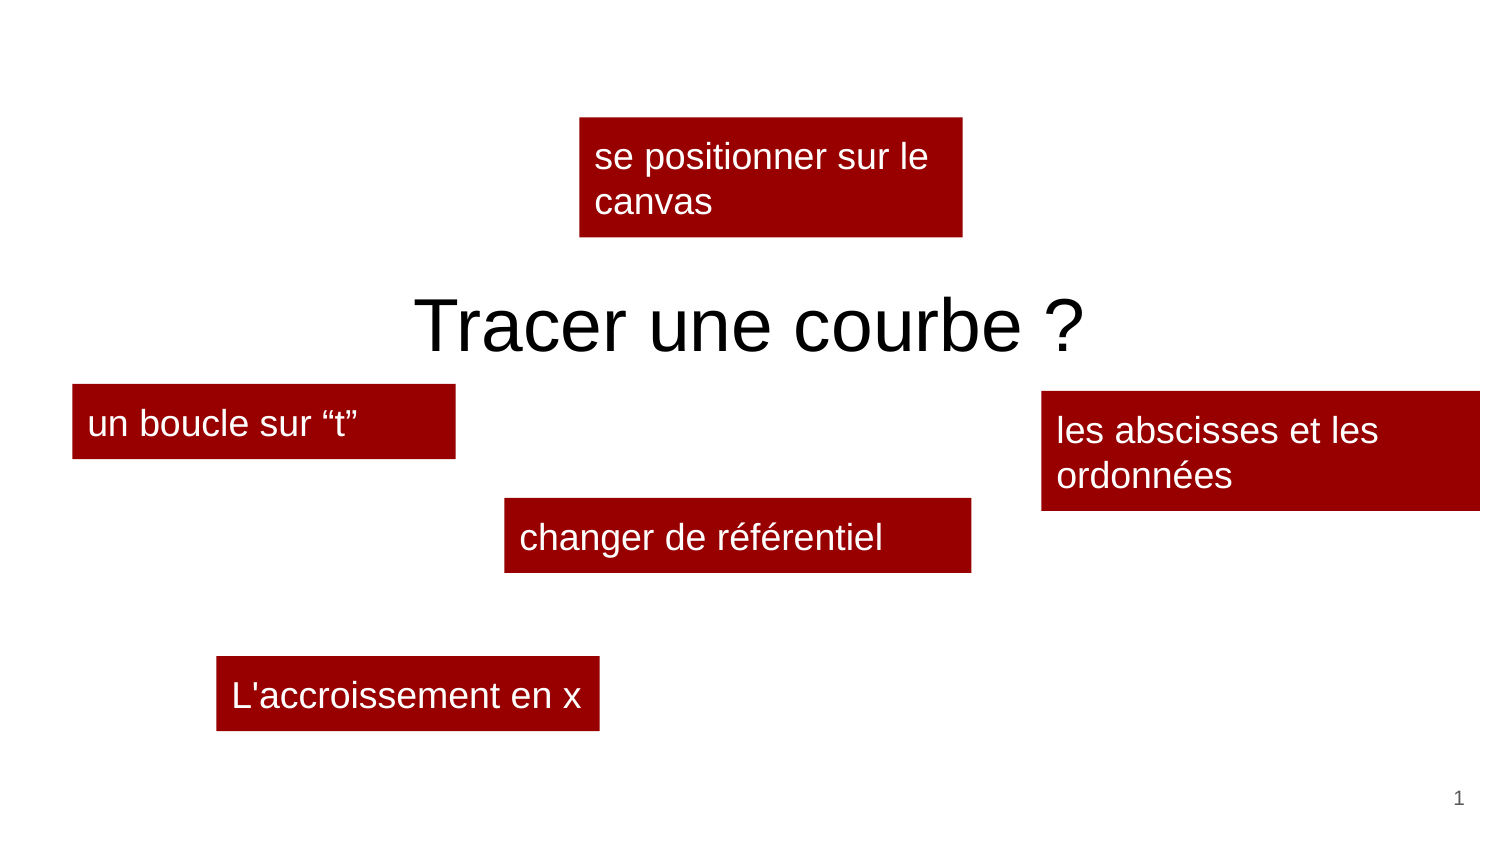

se positionner sur le canvas
# Tracer une courbe ?
un boucle sur “t”
les abscisses et les ordonnées
changer de référentiel
L'accroissement en x